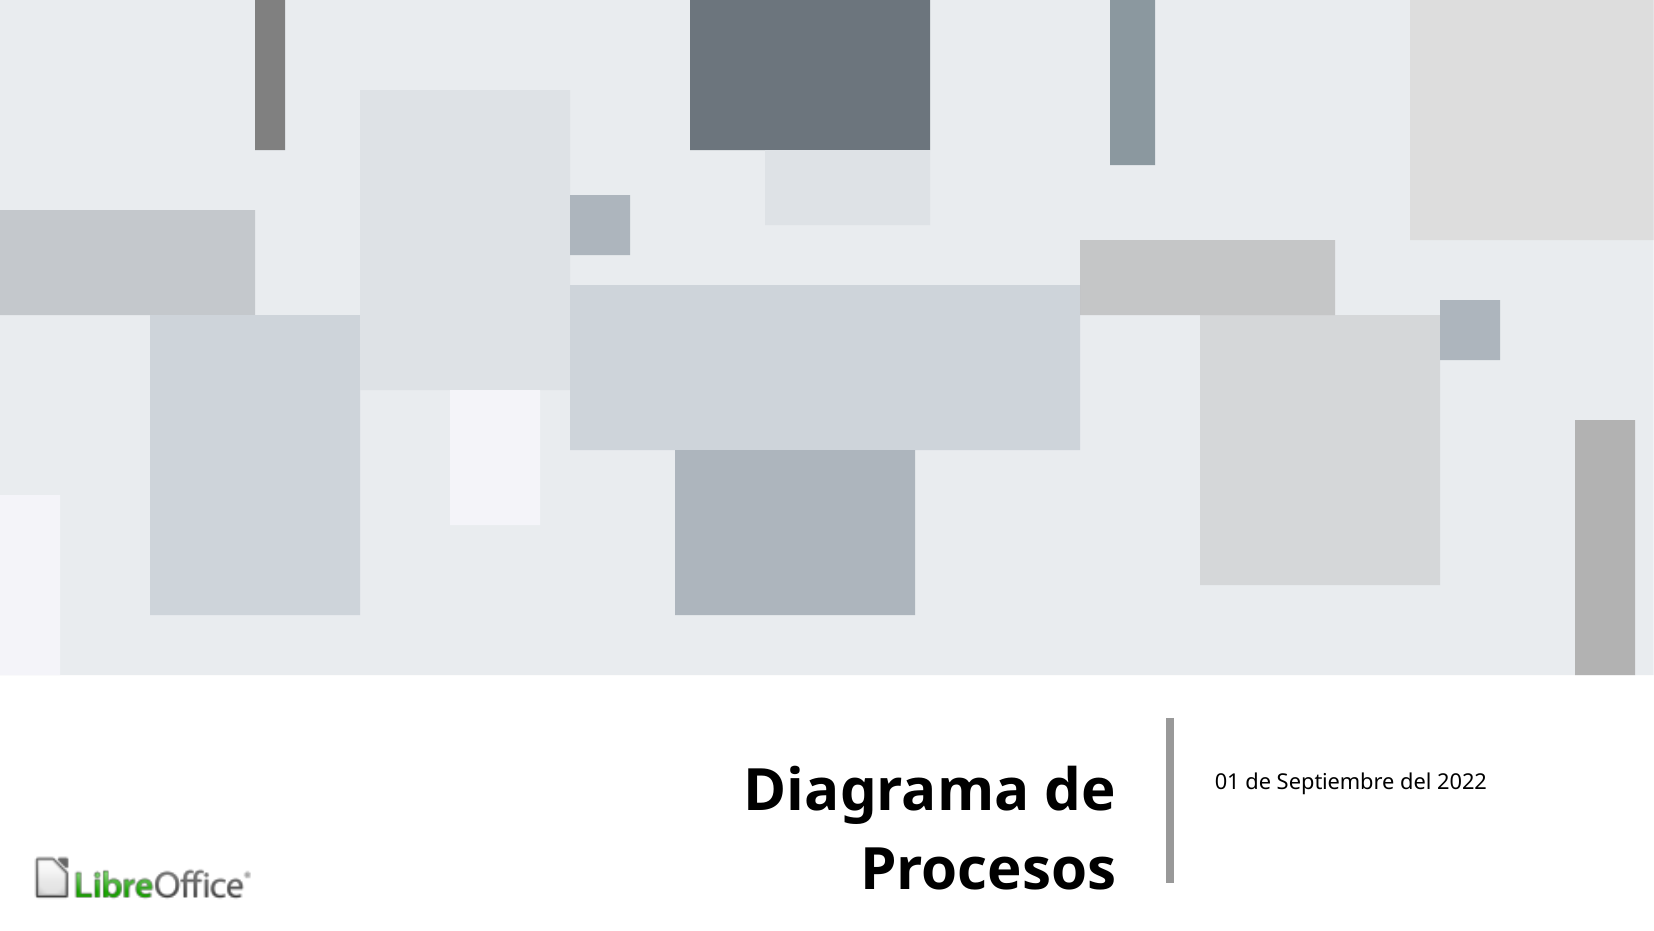

Diagrama de Procesos
01 de Septiembre del 2022